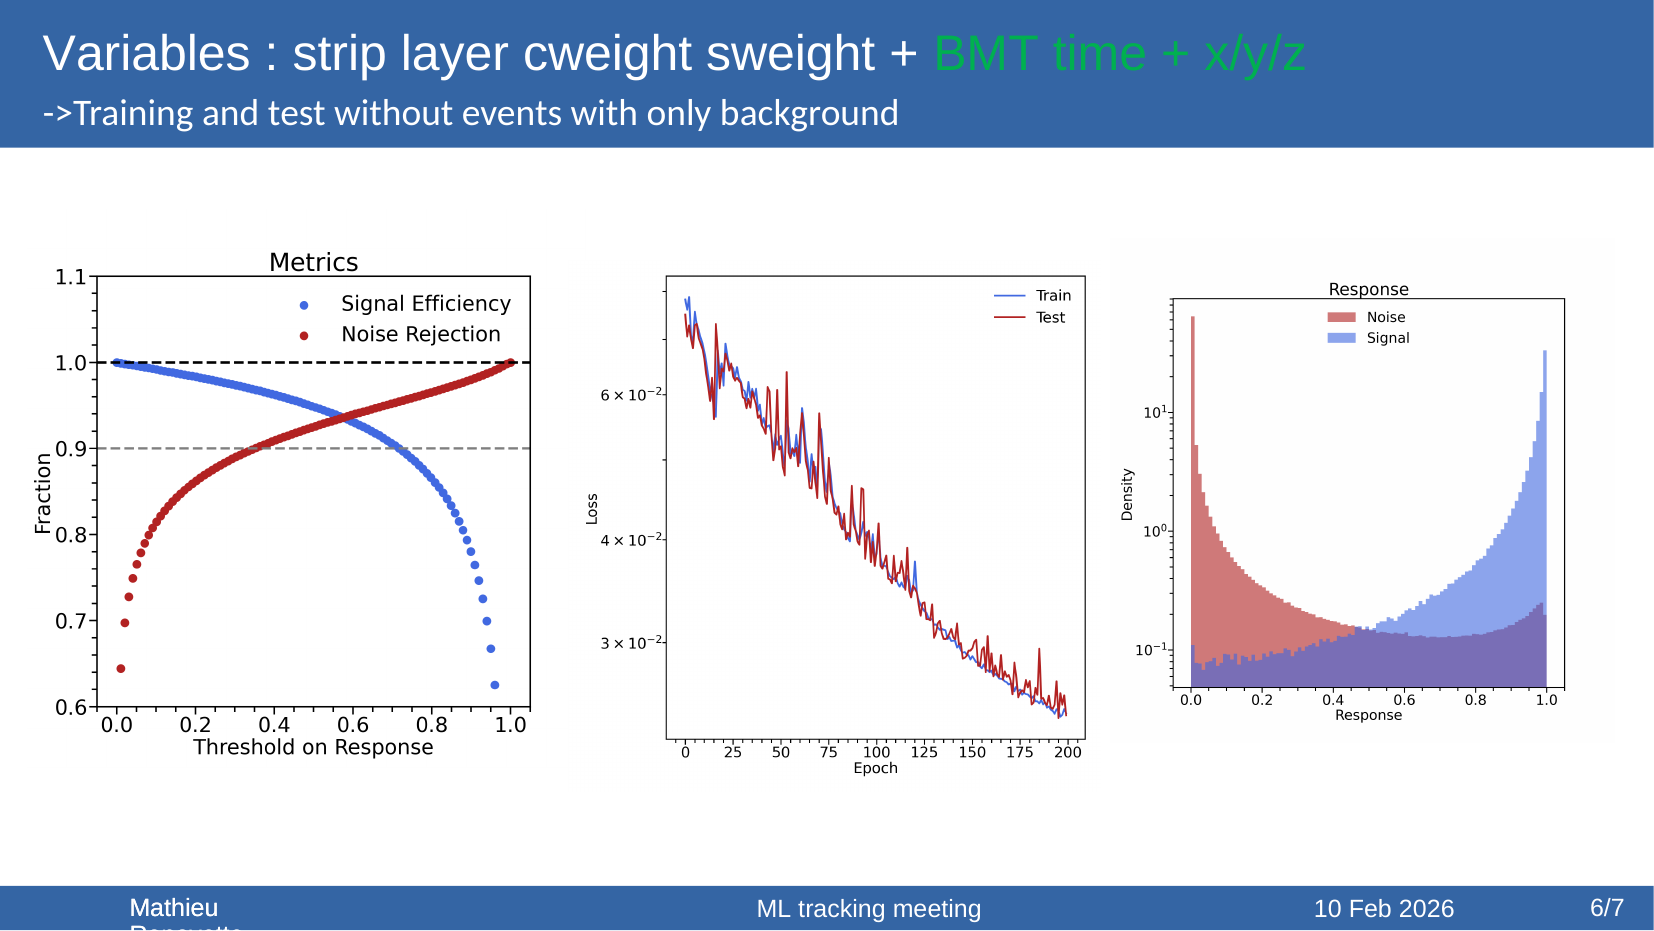

Variables : strip layer cweight sweight + BMT time + x/y/z
->Training and test without events with only background
Mathieu Ronayette
6/7
Mathieu Ronayette
 ML tracking meeting
10 Feb 2026